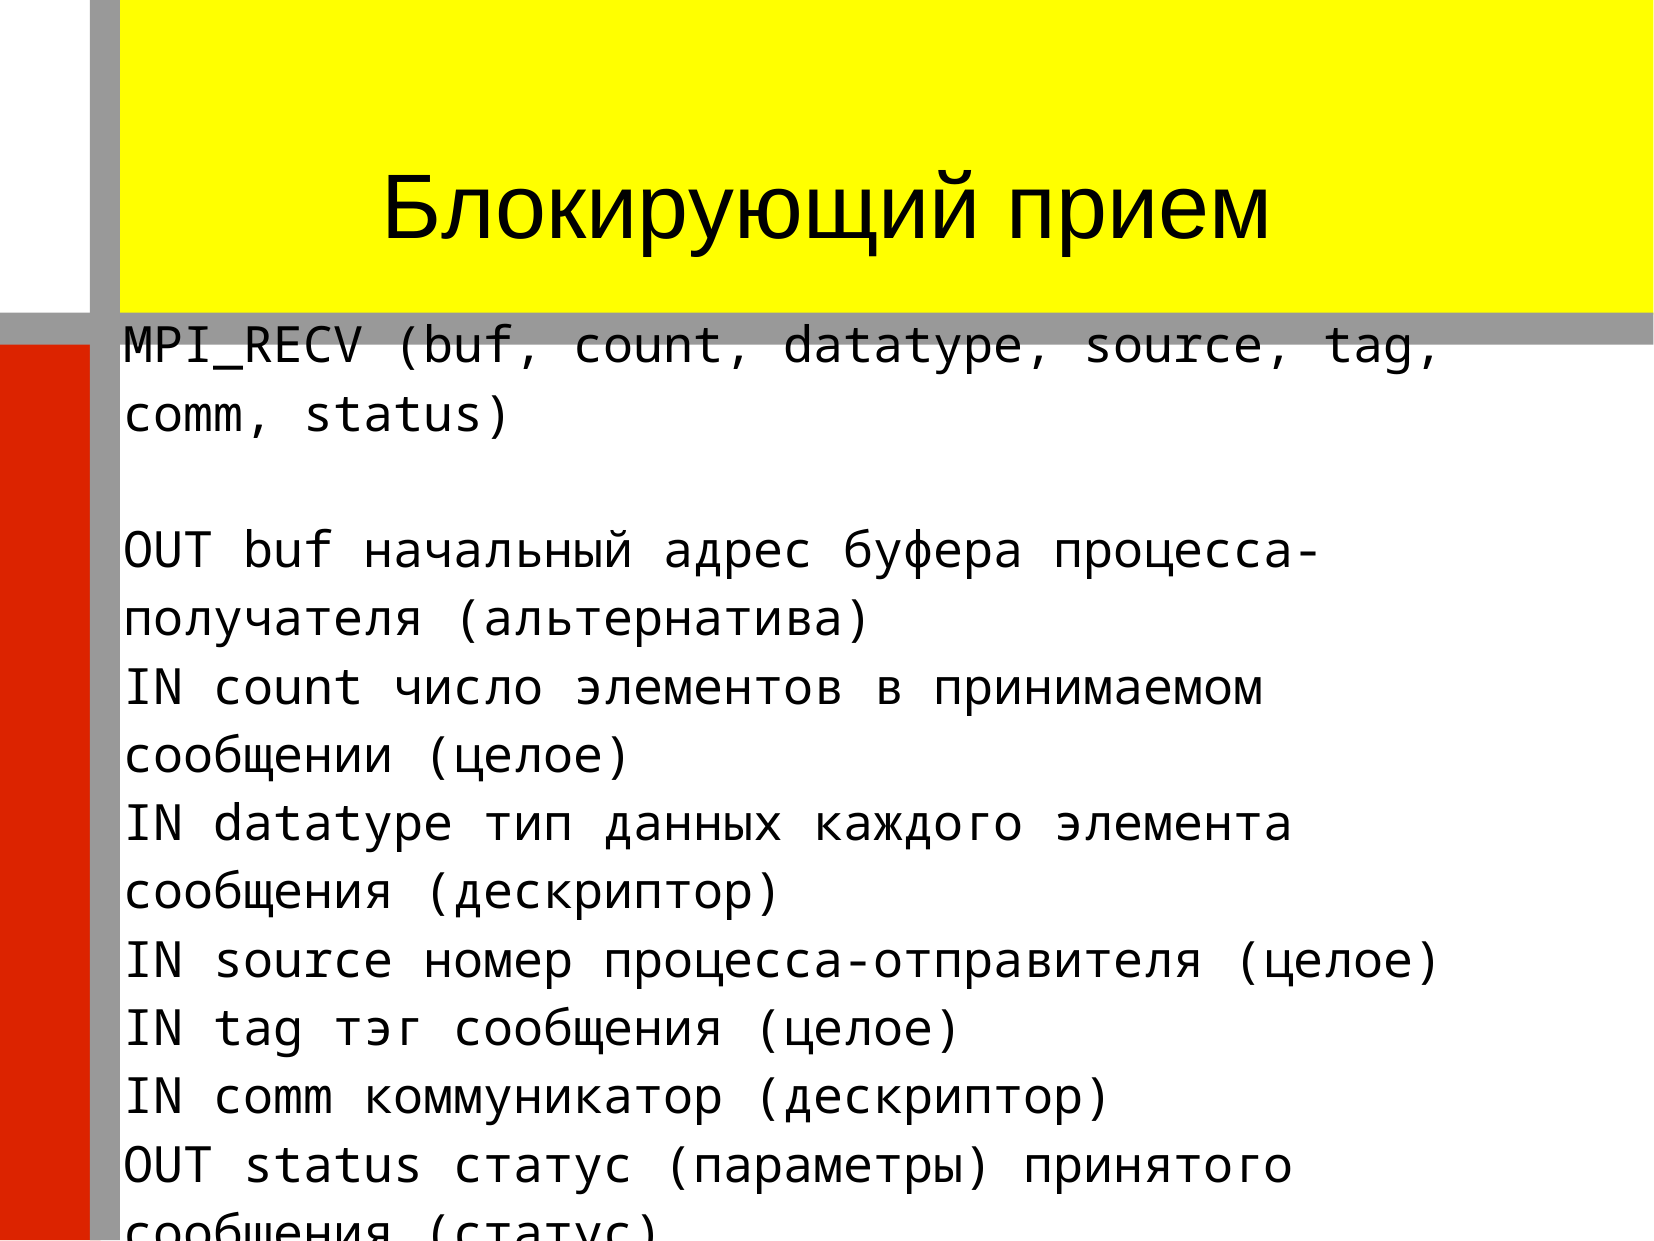

# Блокирующий прием
MPI_RECV (buf, count, datatype, source, tag, comm, status)
OUT buf начальный адрес буфера процесса-получателя (альтернатива)
IN count число элементов в принимаемом сообщении (целое)
IN datatype тип данных каждого элемента сообщения (дескриптор)
IN source номер процесса-отправителя (целое)
IN tag тэг сообщения (целое)
IN comm коммуникатор (дескриптор)
OUT status статус (параметры) принятого сообщения (статус)